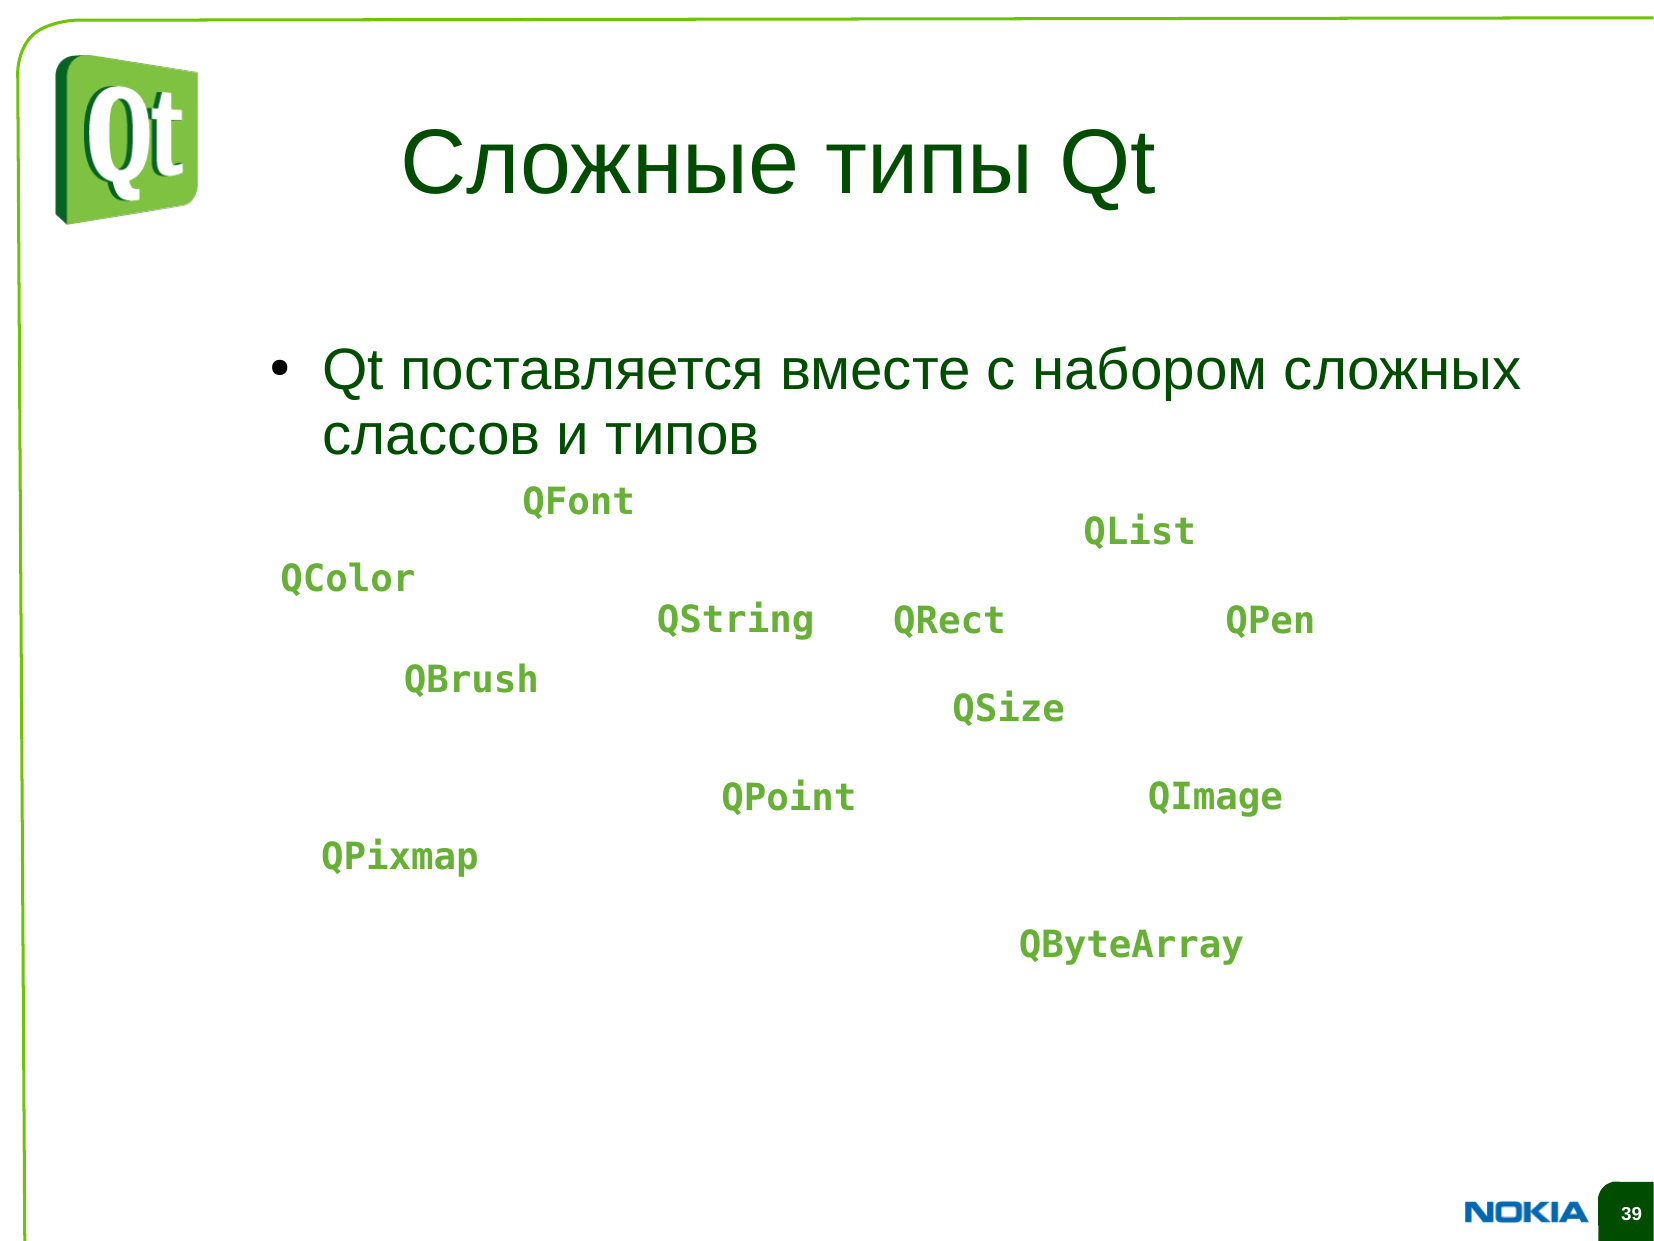

# Сложные типы Qt
Qt поставляется вместе с набором сложных слассов и типов
QFont
QList
QColor
QString
QRect
QPen
QBrush
QSize
QImage
QPoint
QPixmap
QByteArray